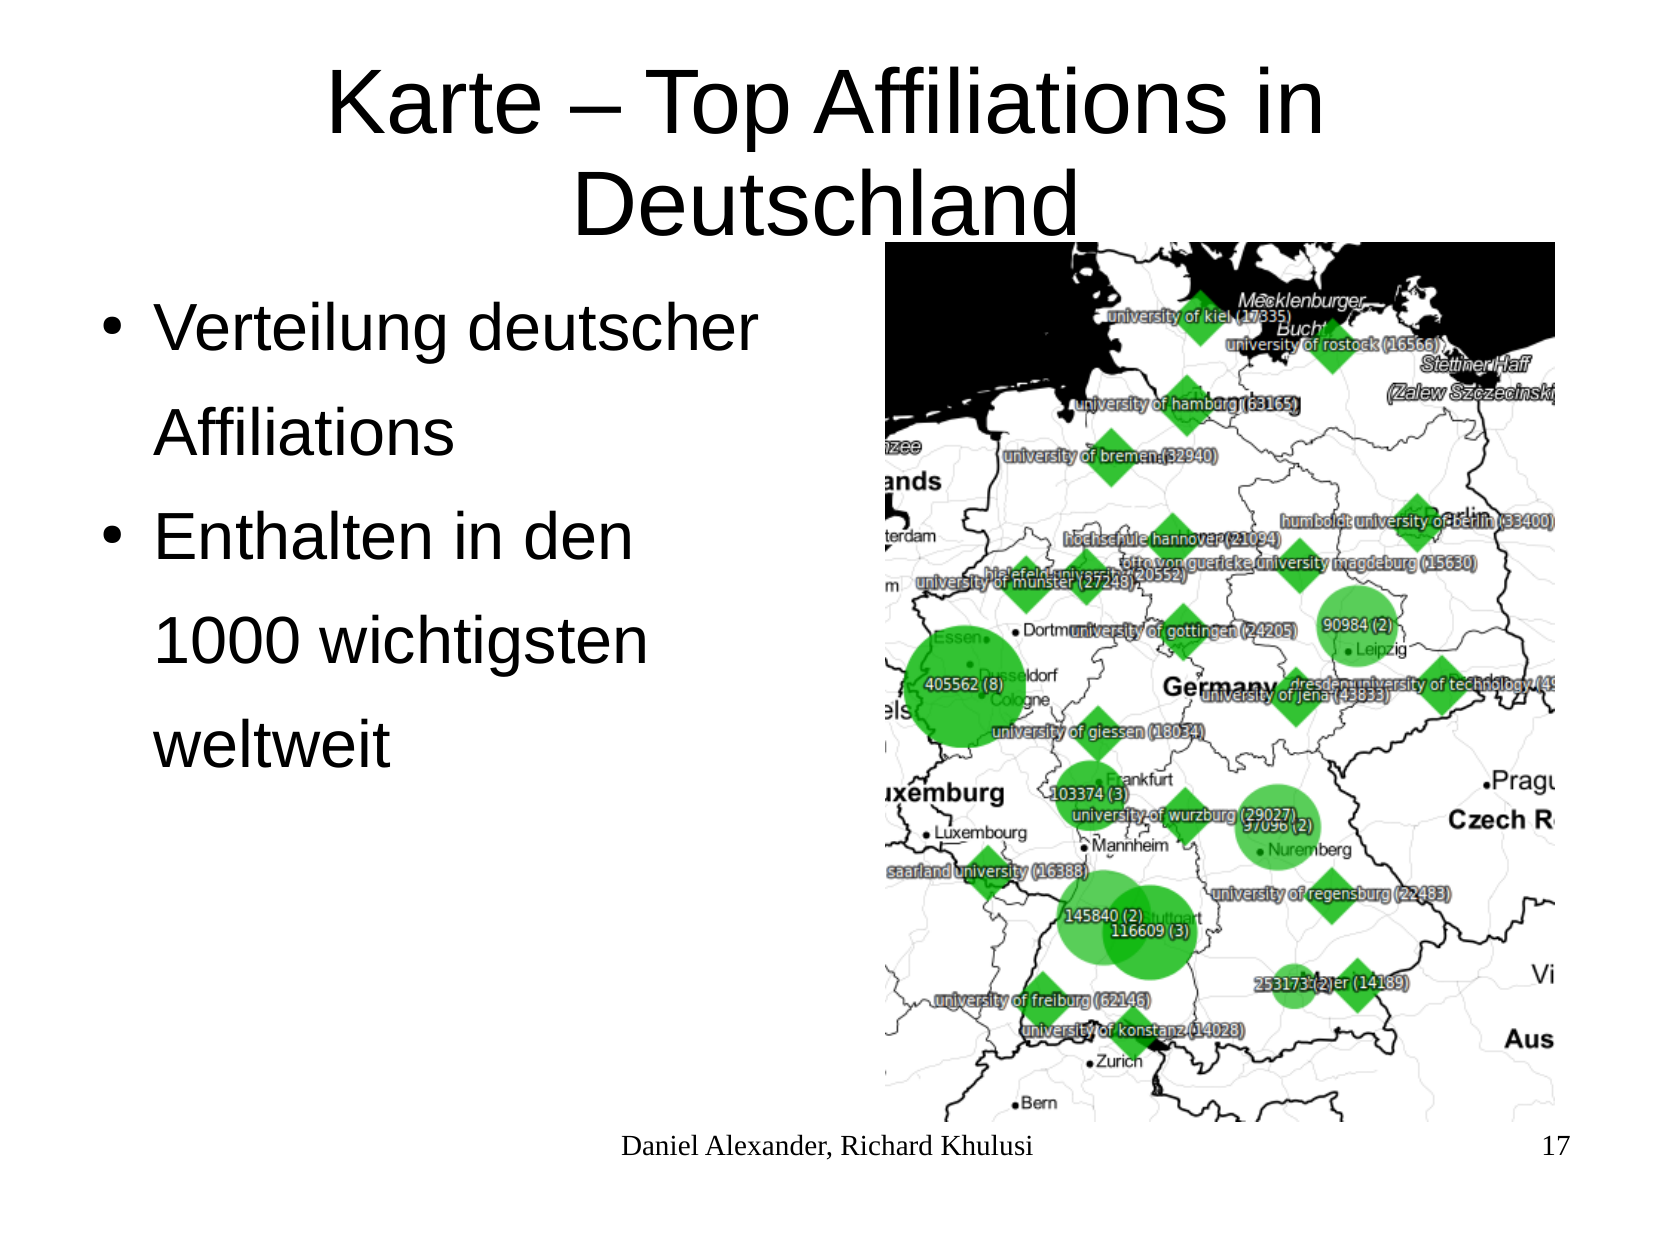

# Karte – Top Affiliations in Deutschland
Verteilung deutscher
Affiliations
Enthalten in den
1000 wichtigsten
weltweit
Daniel Alexander, Richard Khulusi
17